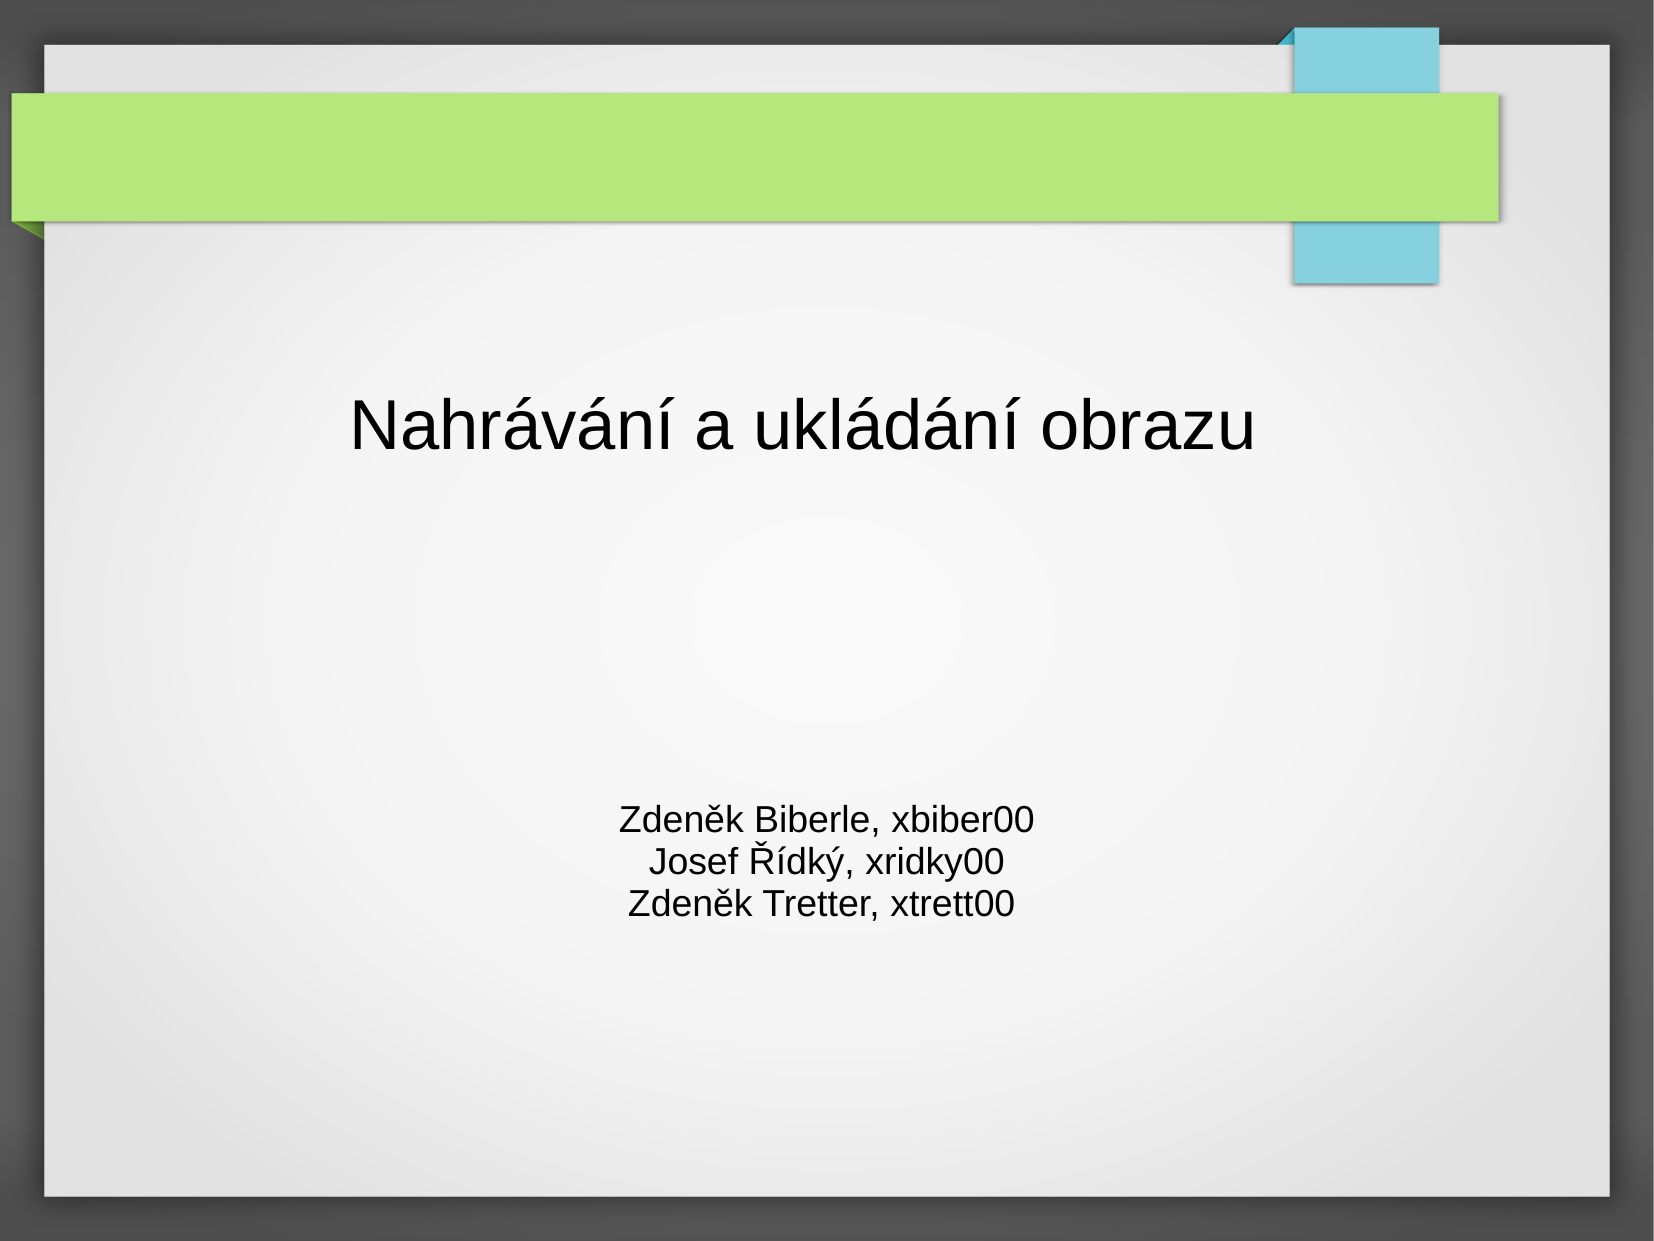

# Nahrávání a ukládání obrazu
Zdeněk Biberle, xbiber00
Josef Řídký, xridky00
Zdeněk Tretter, xtrett00